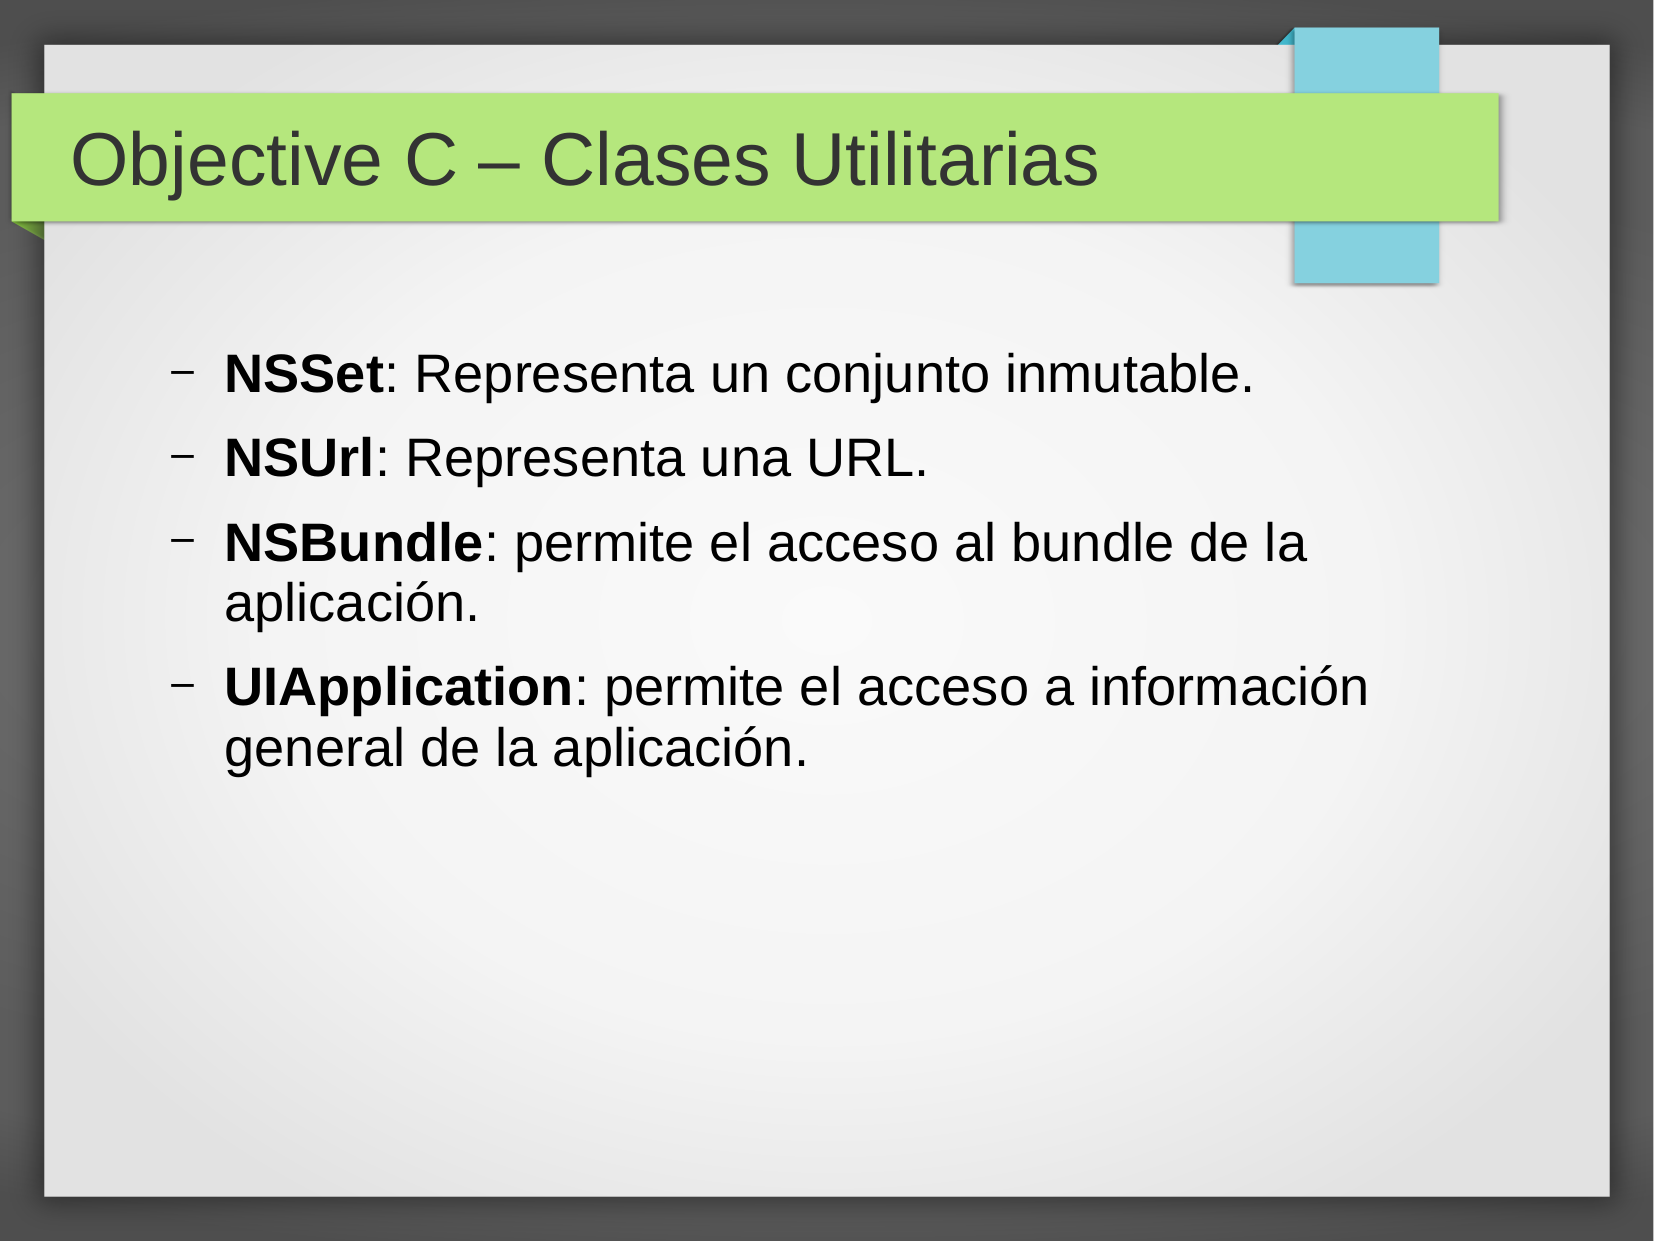

# Objective C – Clases Utilitarias
NSSet: Representa un conjunto inmutable.
NSUrl: Representa una URL.
NSBundle: permite el acceso al bundle de la aplicación.
UIApplication: permite el acceso a información general de la aplicación.